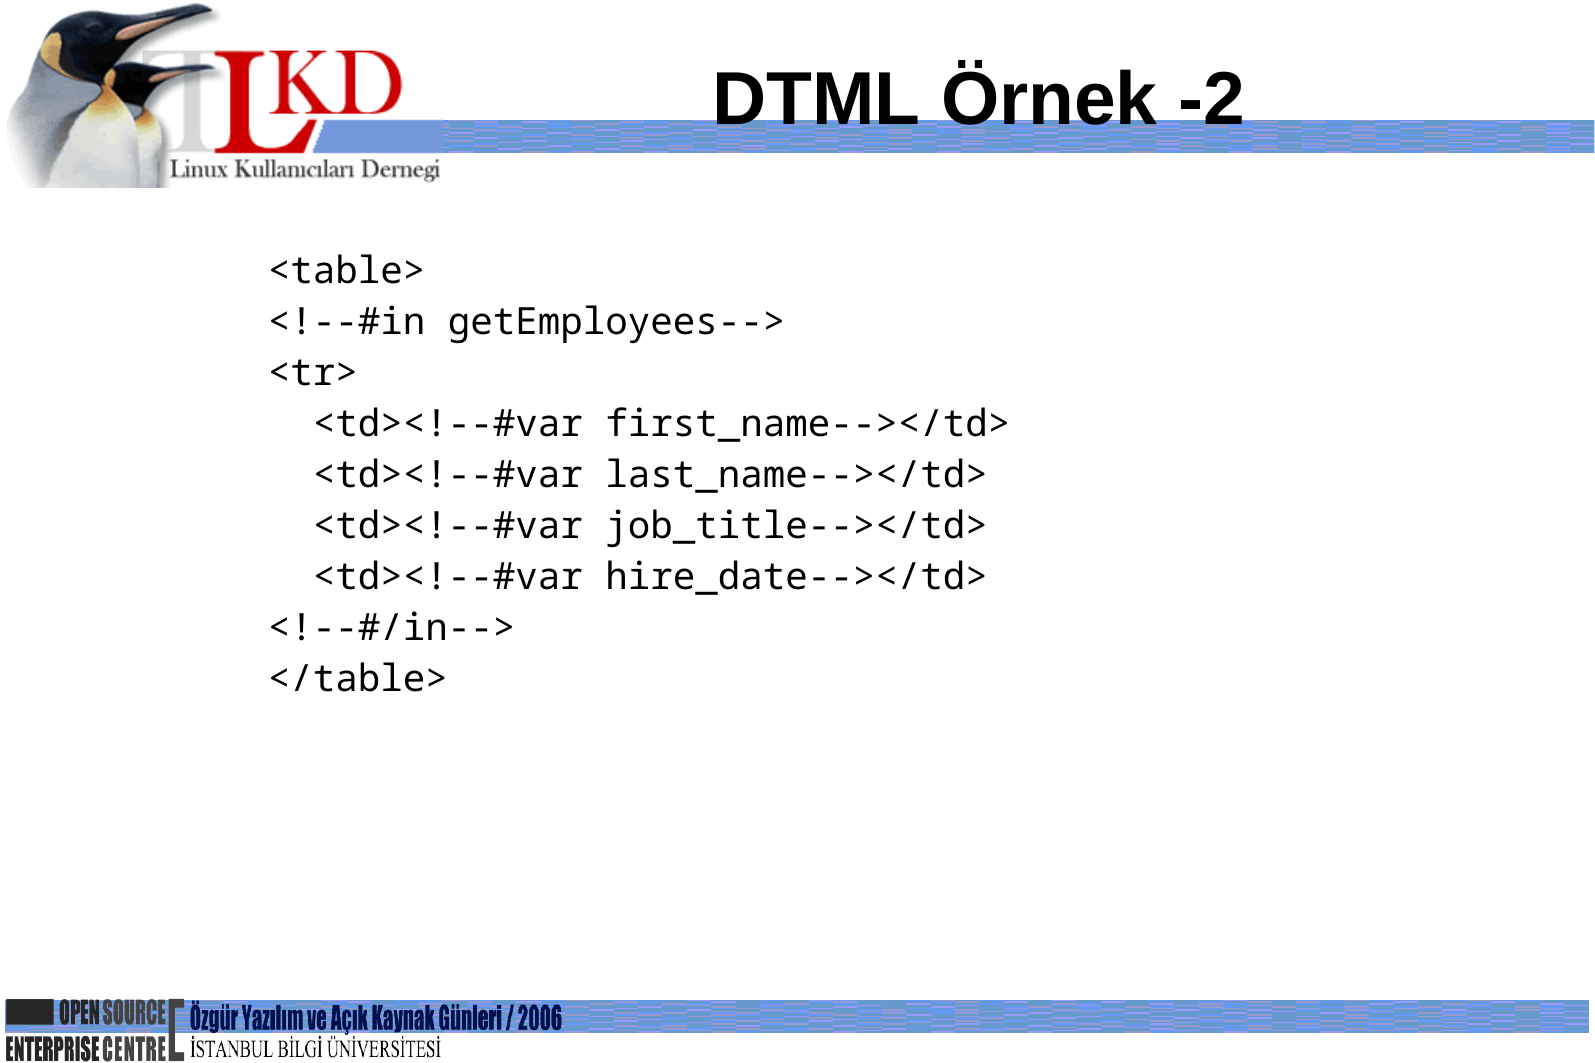

# DTML Örnek -2
 <table>
 <!--#in getEmployees-->
 <tr>
 <td><!--#var first_name--></td>
 <td><!--#var last_name--></td>
 <td><!--#var job_title--></td>
 <td><!--#var hire_date--></td>
 <!--#/in-->
 </table>